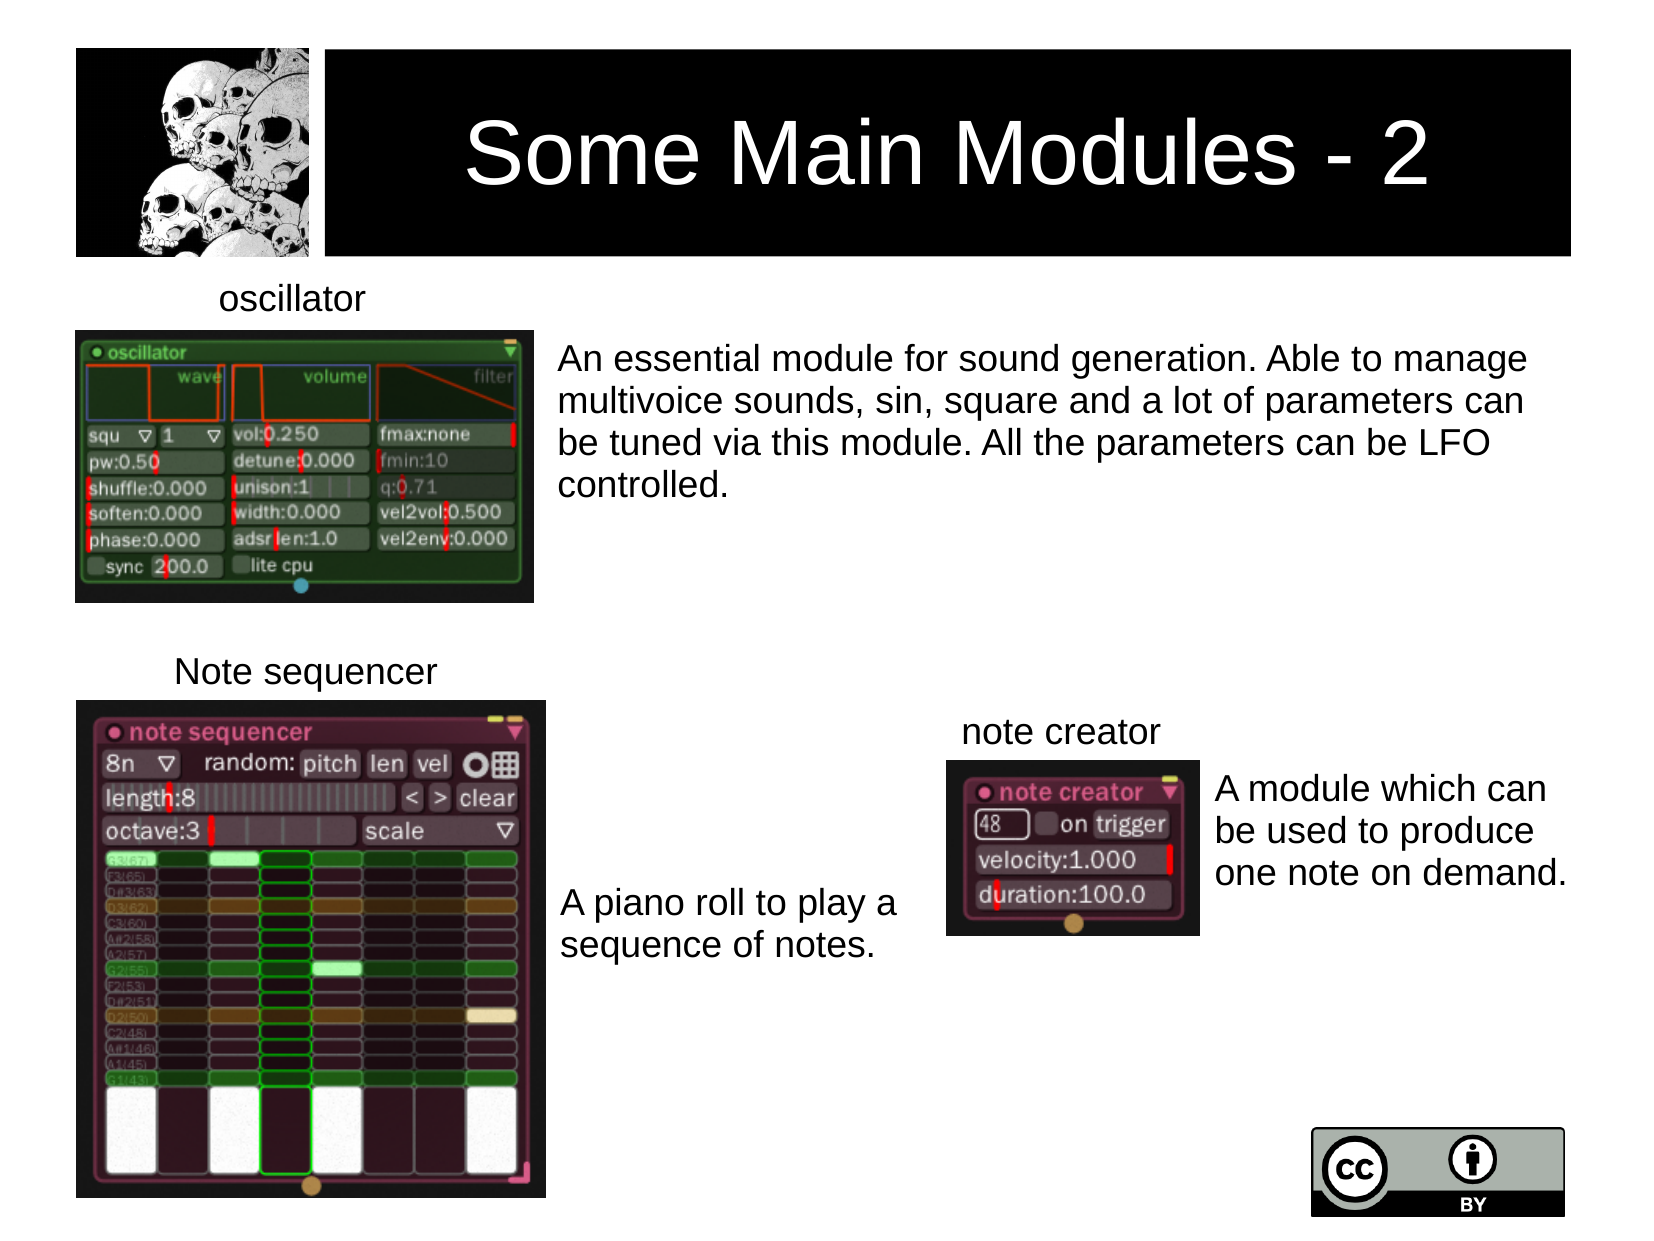

# Some Main Modules - 2
oscillator
An essential module for sound generation. Able to manage multivoice sounds, sin, square and a lot of parameters can be tuned via this module. All the parameters can be LFO controlled.
Note sequencer
note creator
A module which can be used to produce one note on demand.
A piano roll to play a sequence of notes.